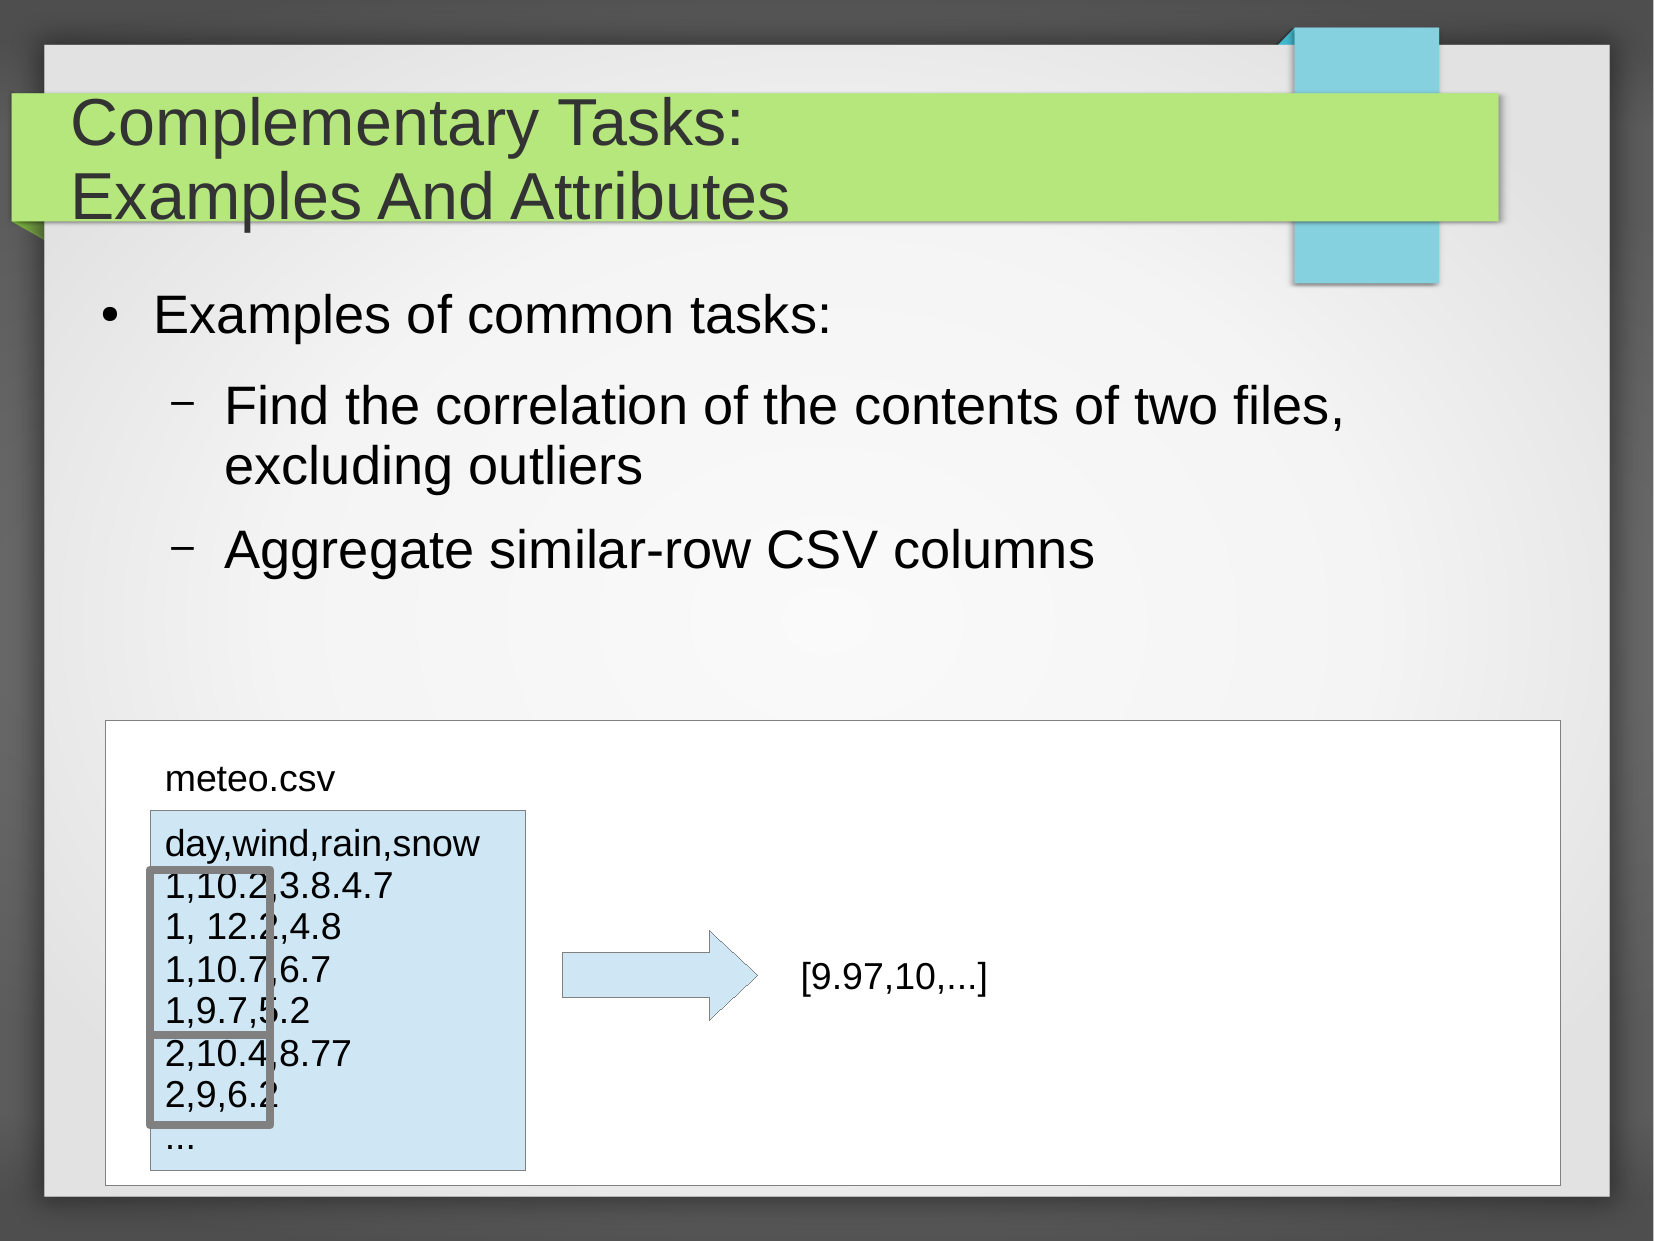

Complementary Tasks:
Examples And Attributes
# Examples of common tasks:
Find the correlation of the contents of two files, excluding outliers
Aggregate similar-row CSV columns
meteo.csv
day,wind,rain,snow
1,10.2,3.8.4.7
1, 12.2,4.8
1,10.7,6.7
1,9.7,5.2
2,10.4,8.77
2,9,6.2
...
[9.97,10,...]